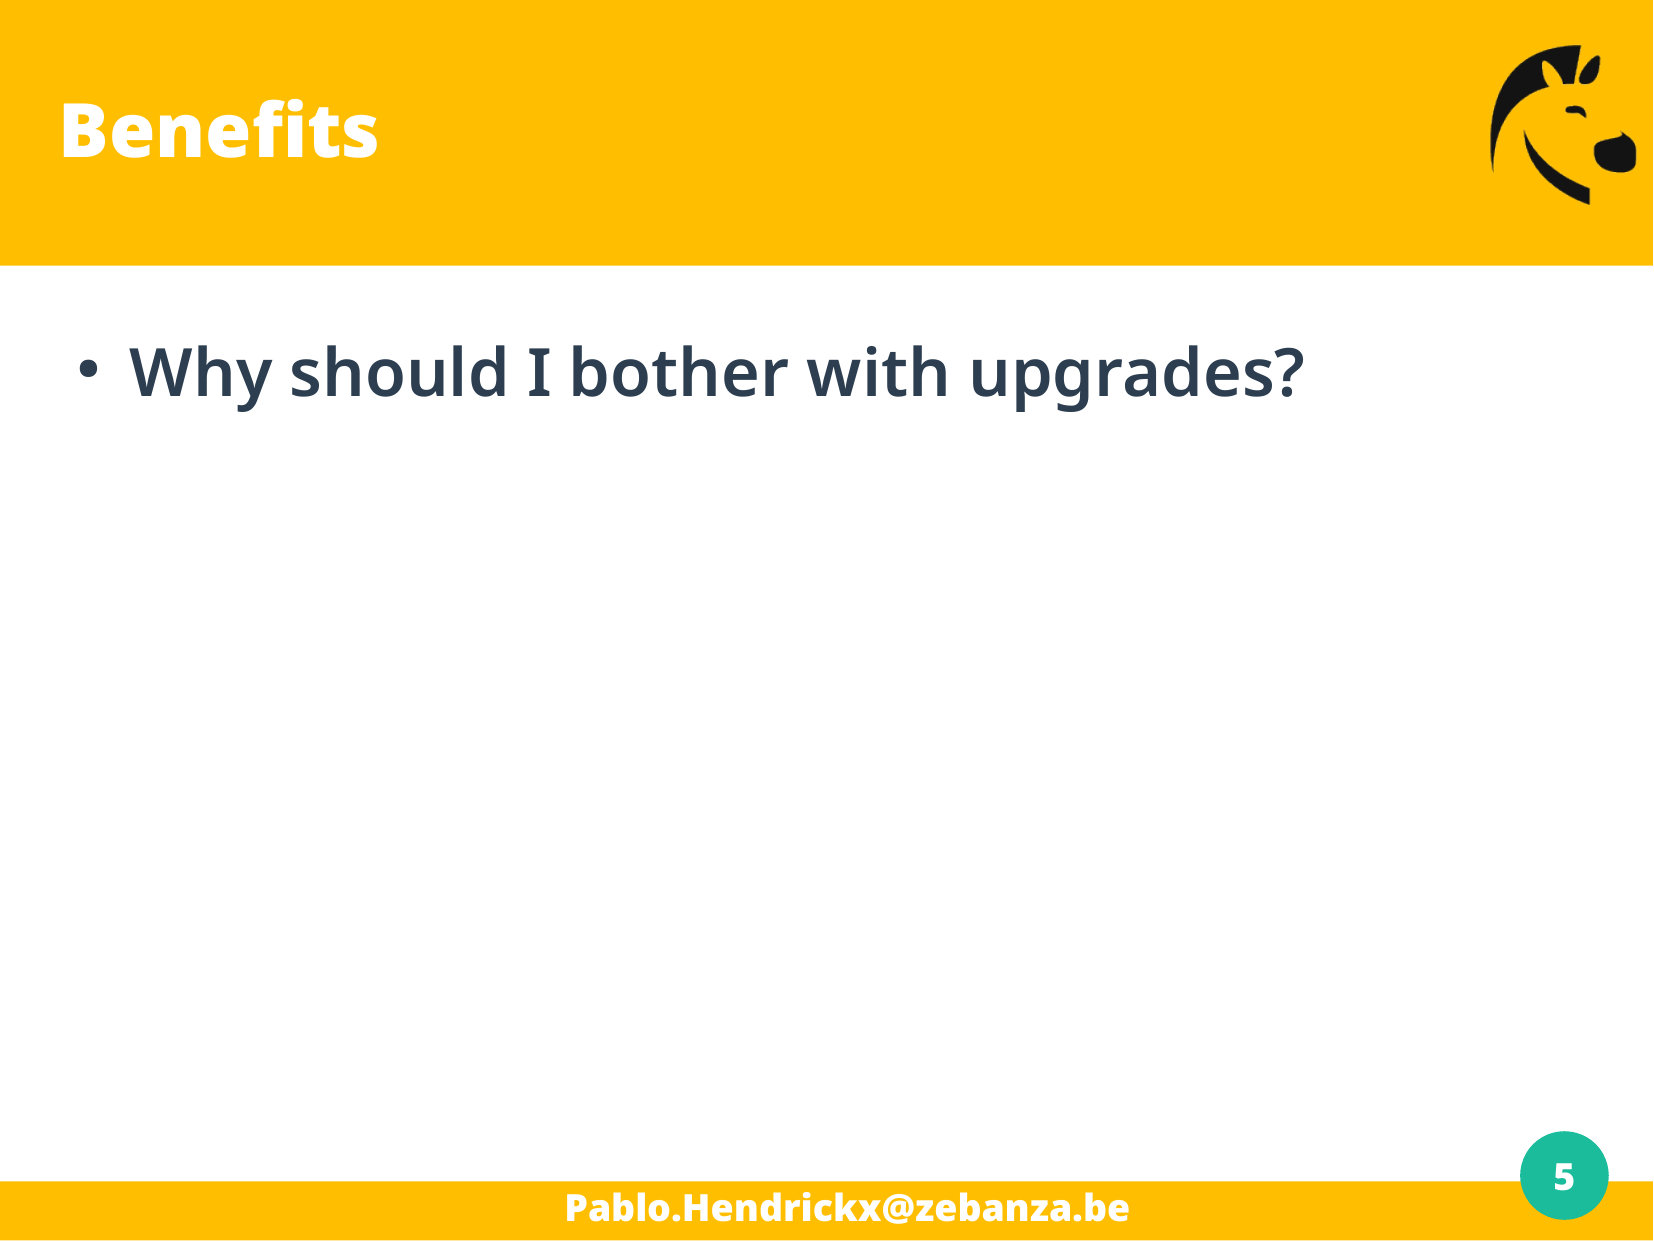

# Benefits
Why should I bother with upgrades?
5
Pablo.Hendrickx@zebanza.be